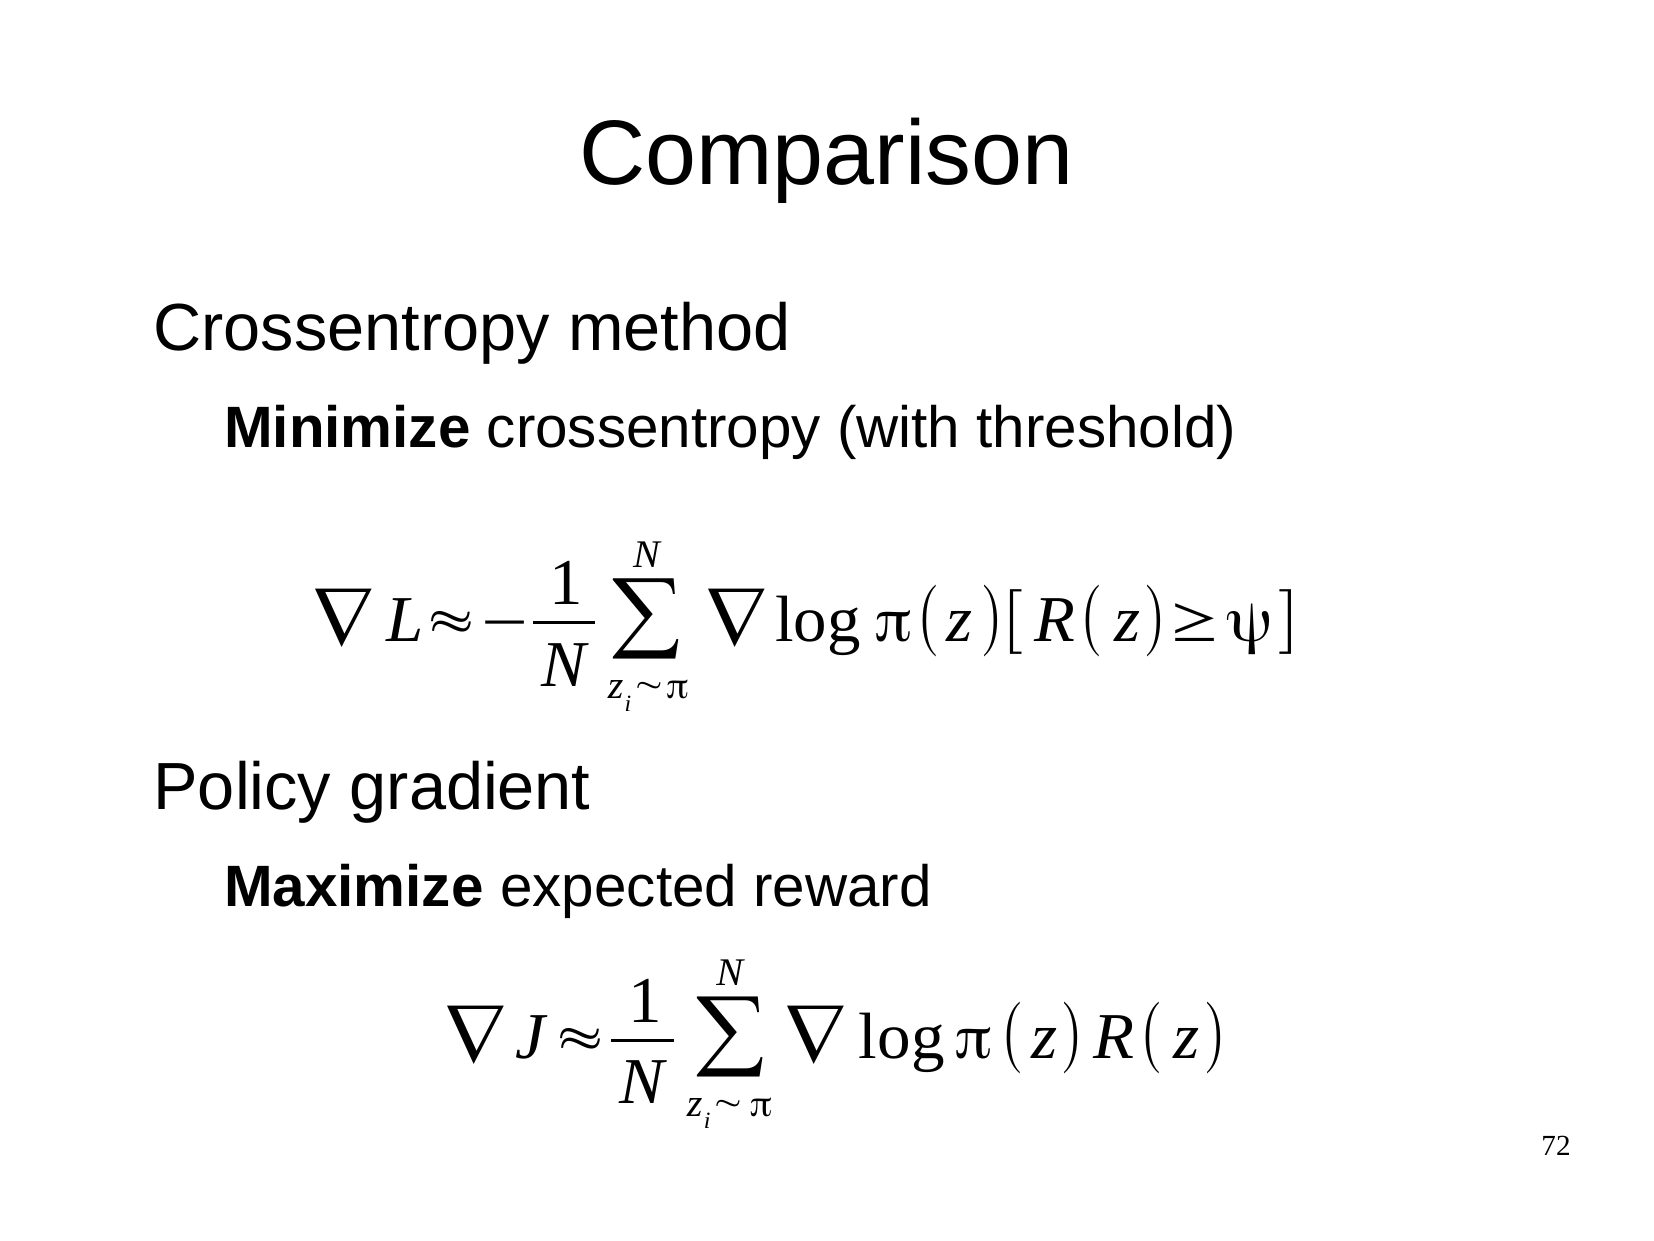

# Comparison
Crossentropy method
Minimize crossentropy (with threshold)
Policy gradient
Maximize expected reward
72